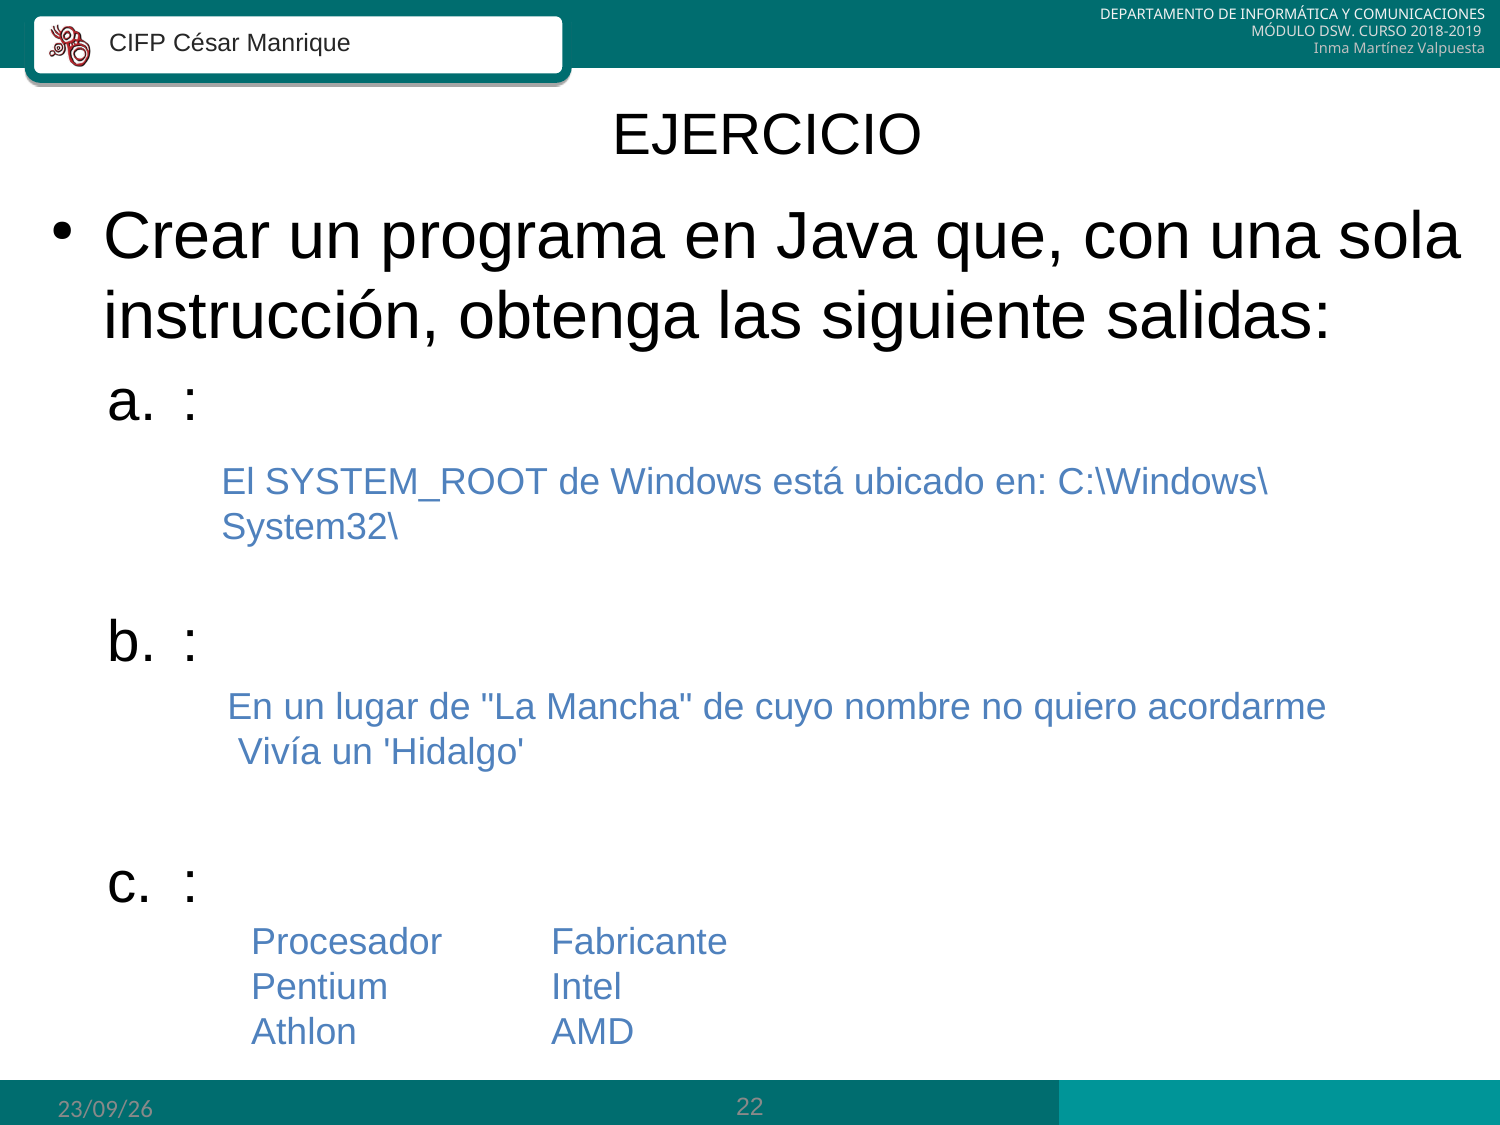

# EJERCICIO
Crear un programa en Java que, con una sola instrucción, obtenga las siguiente salidas:
:
:
:
El SYSTEM_ROOT de Windows está ubicado en: C:\Windows\System32\
En un lugar de "La Mancha" de cuyo nombre no quiero acordarme
 Vivía un 'Hidalgo'
Procesador	Fabricante
Pentium		Intel
Athlon		AMD